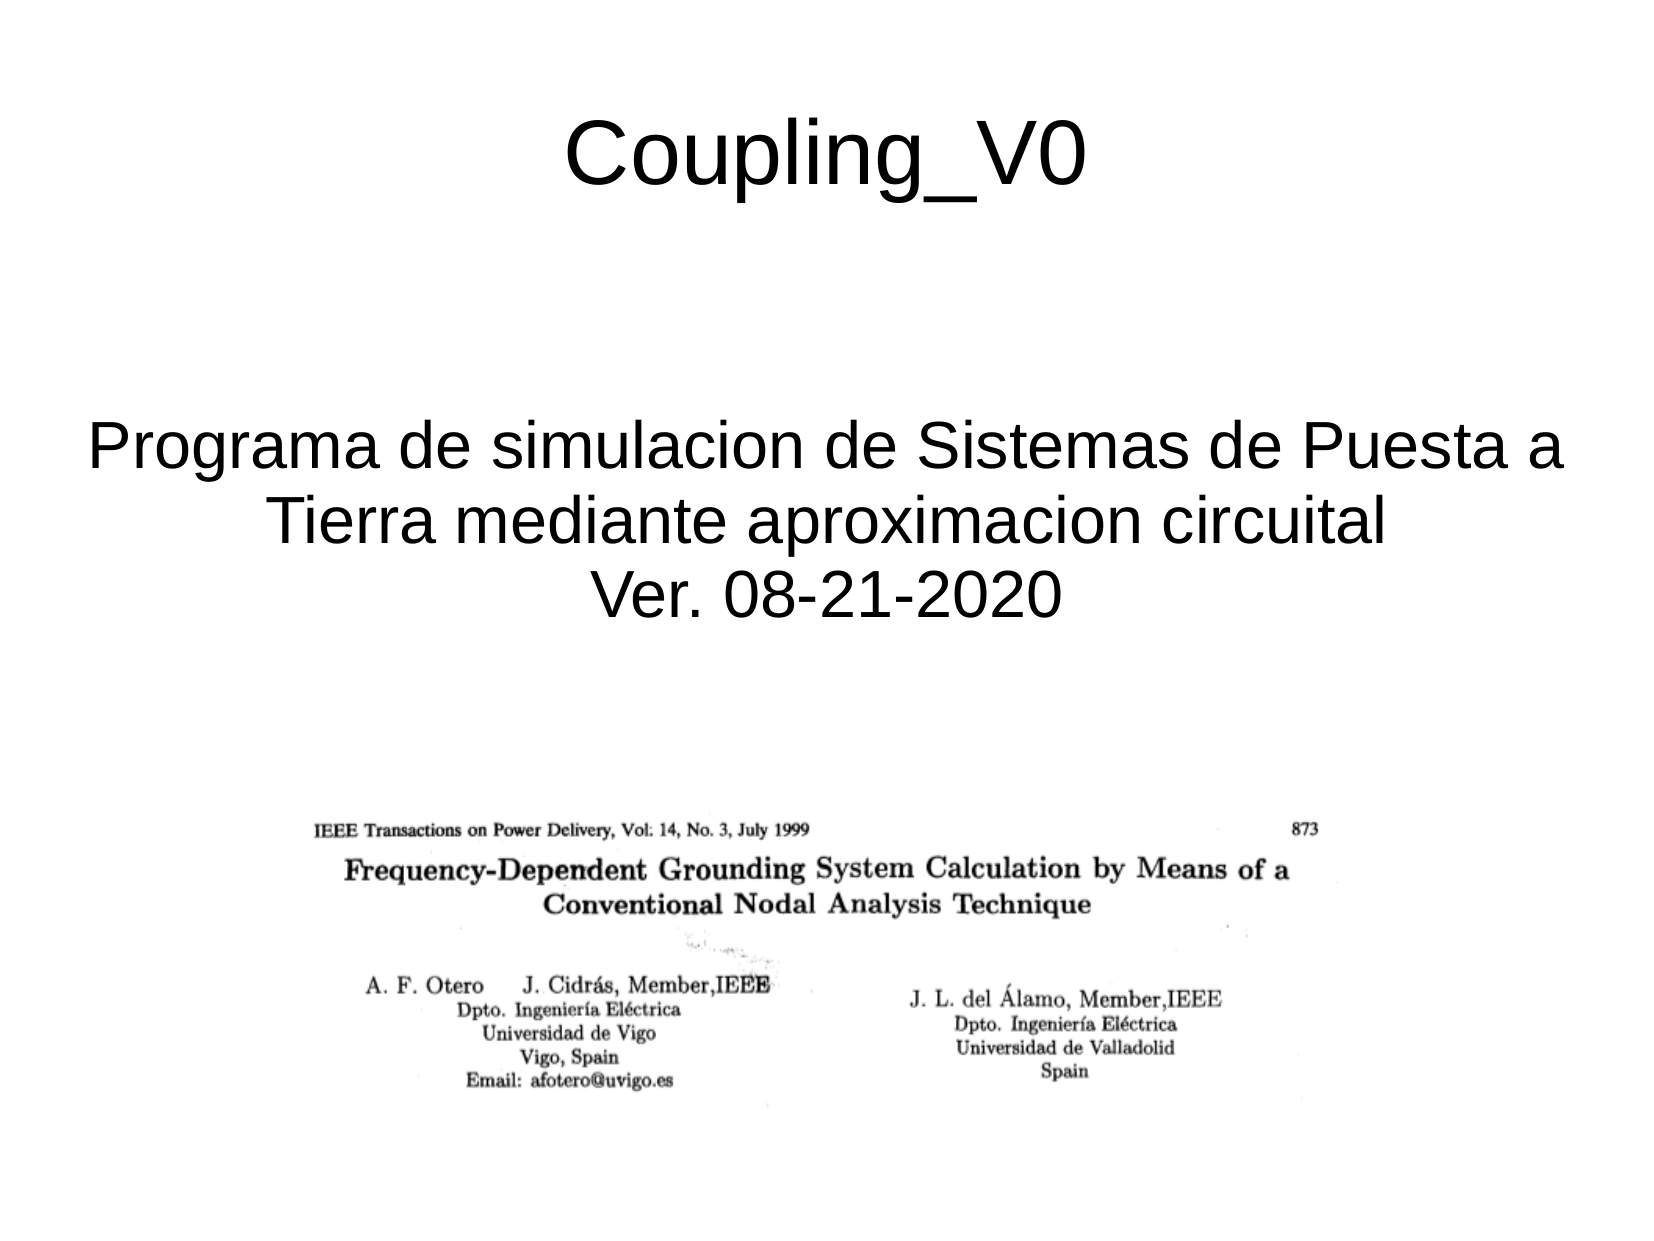

# Coupling_V0
Programa de simulacion de Sistemas de Puesta a Tierra mediante aproximacion circuital
Ver. 08-21-2020